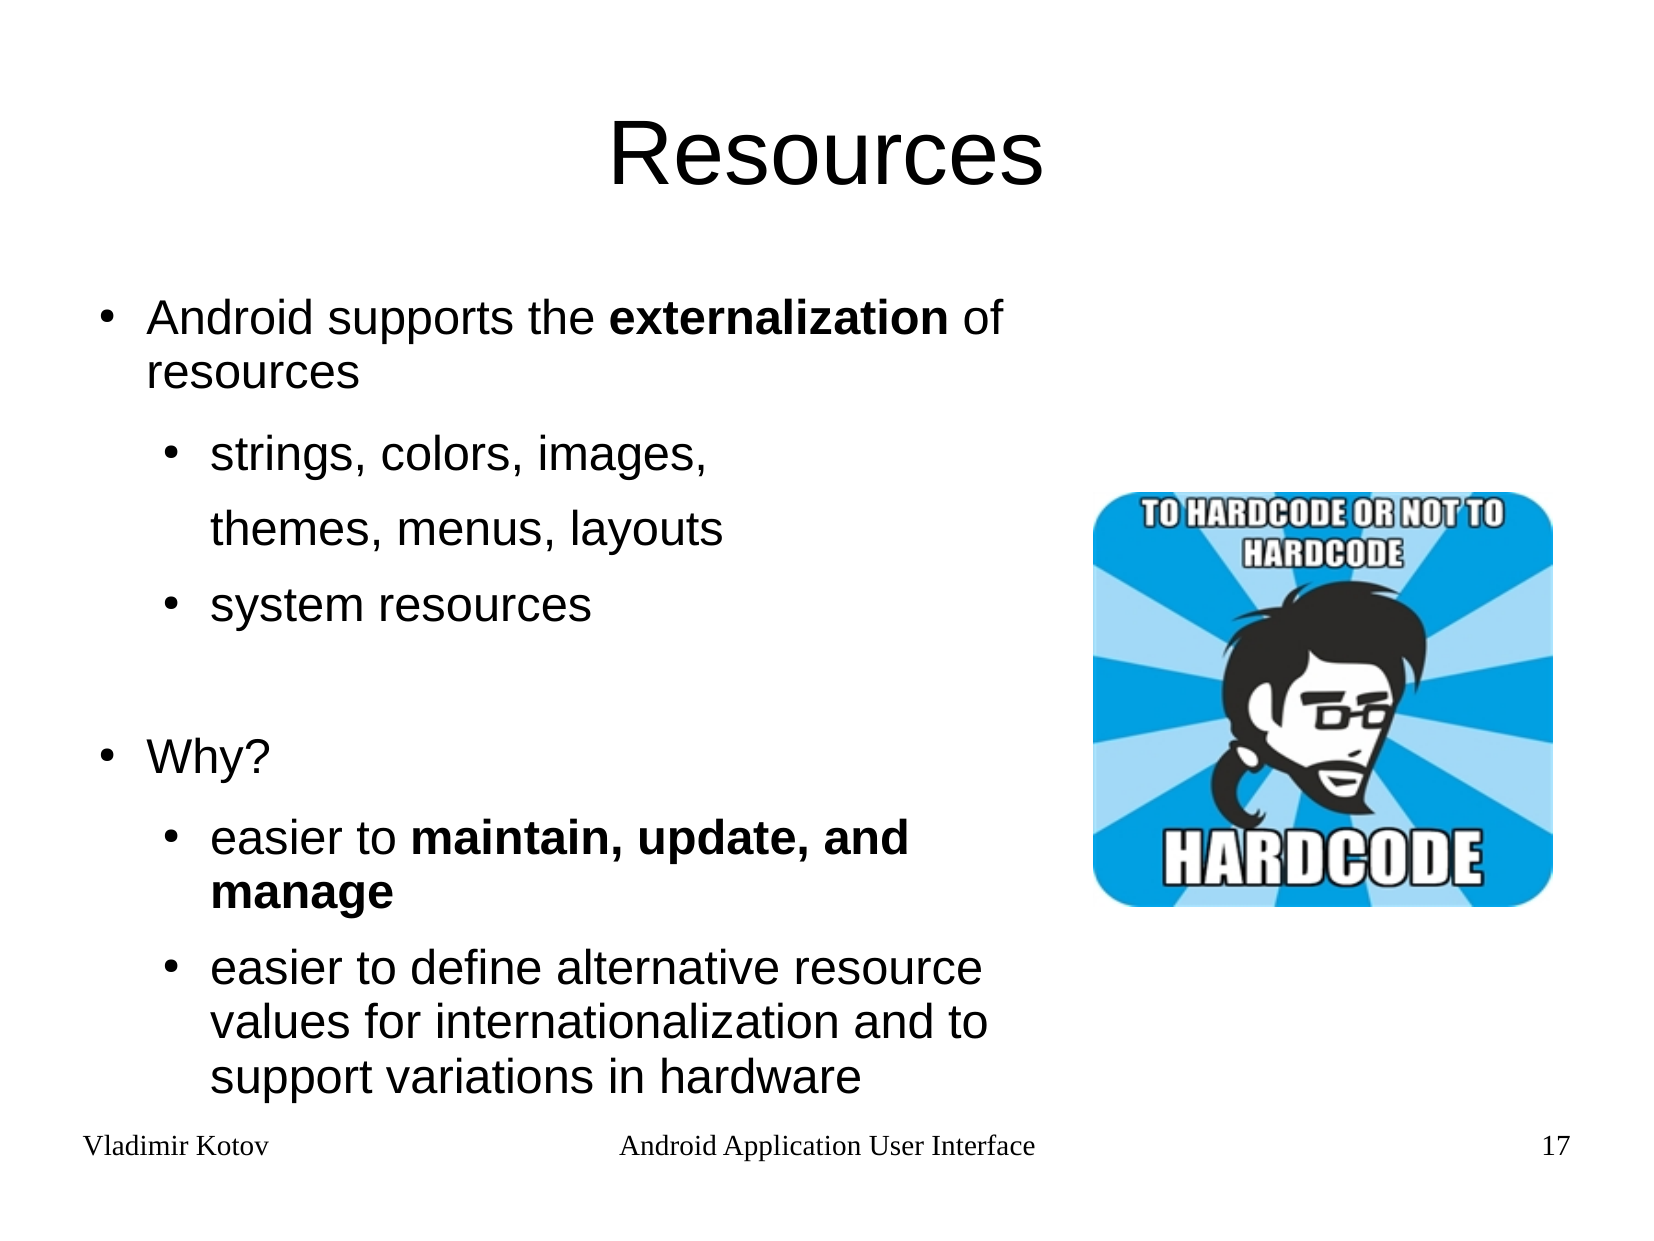

# Resources
Android supports the externalization of resources
strings, colors, images,
themes, menus, layouts
system resources
Why?
easier to maintain, update, and manage
easier to define alternative resource values for internationalization and to support variations in hardware
Vladimir Kotov
Android Application User Interface
17